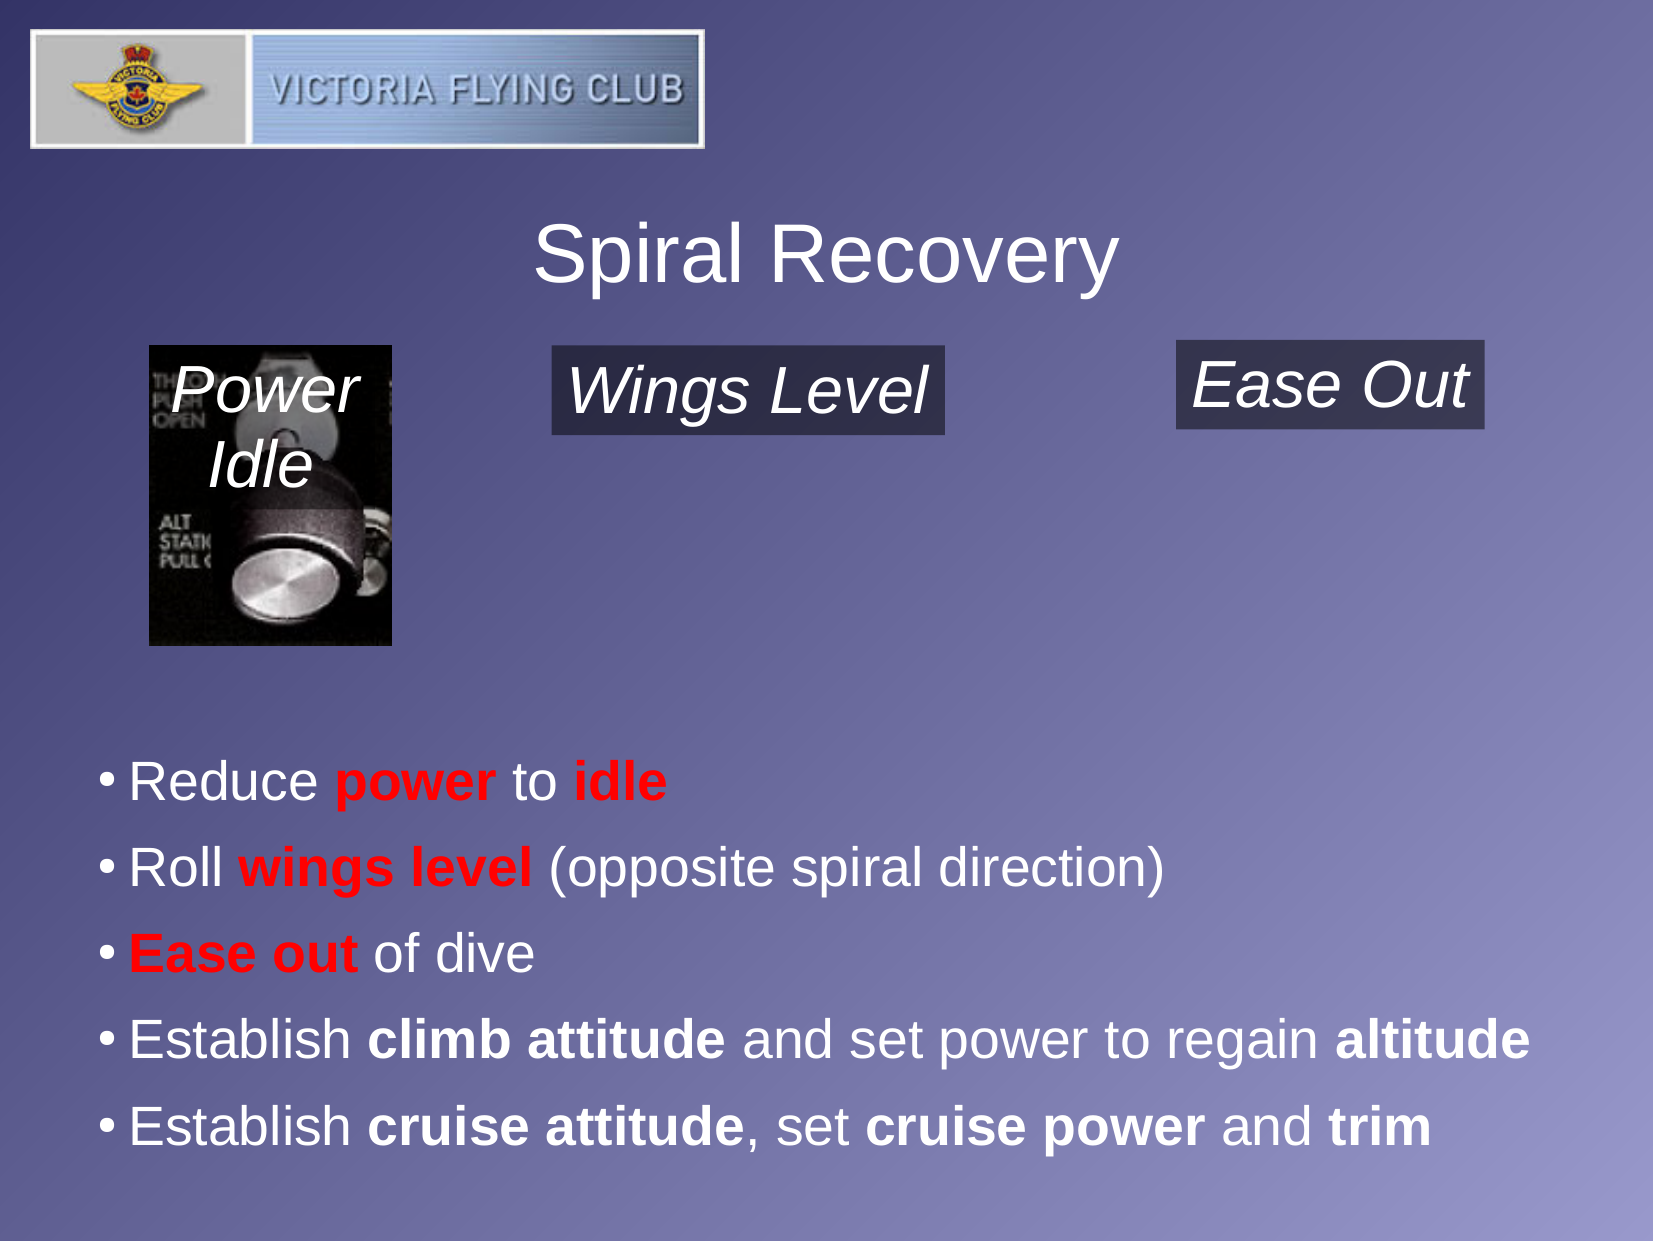

# Spiral Recovery
Ease Out
Power
 Idle
Wings Level
Reduce power to idle
Roll wings level (opposite spiral direction)
Ease out of dive
Establish climb attitude and set power to regain altitude
Establish cruise attitude, set cruise power and trim